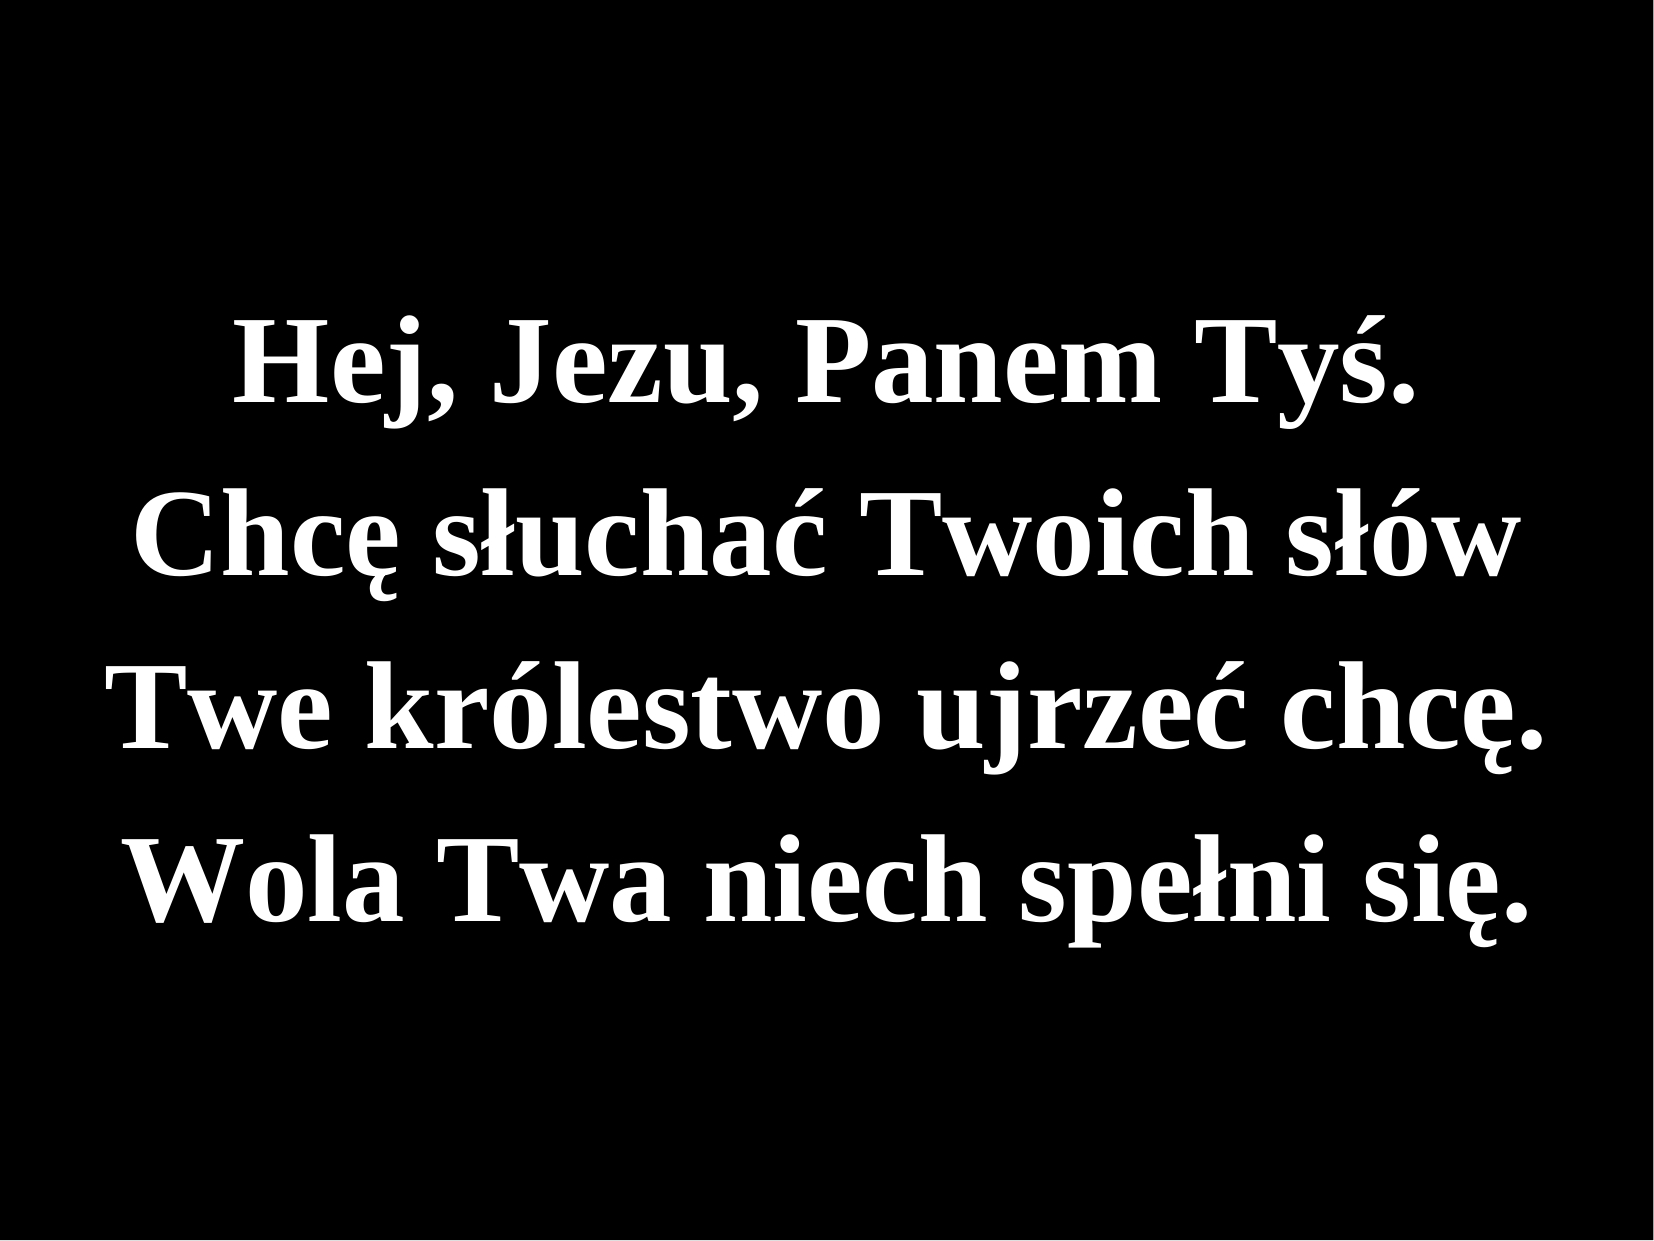

# Hej, Jezu, Panem Tyś. ppp Chcę słuchać Twoich słów ppp Twe królestwo ujrzeć chcę. ppp Wola Twa niech spełni się.